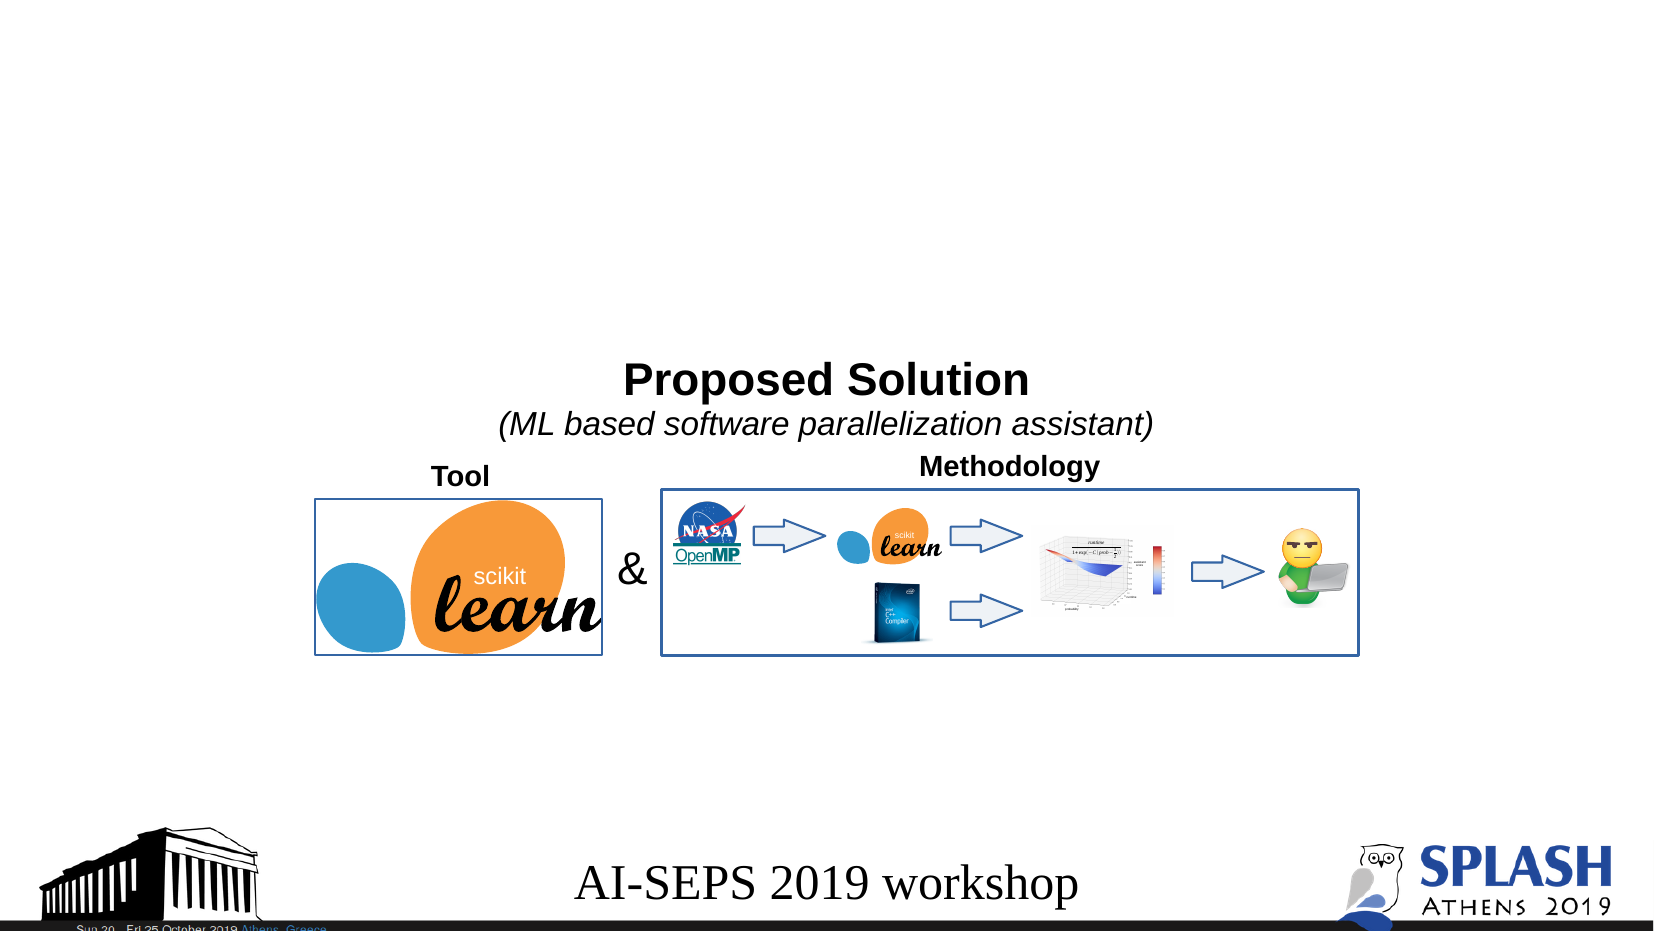

# Proposed Solution (ML based software parallelization assistant)
Methodology
Tool
&
AI-SEPS 2019 workshop